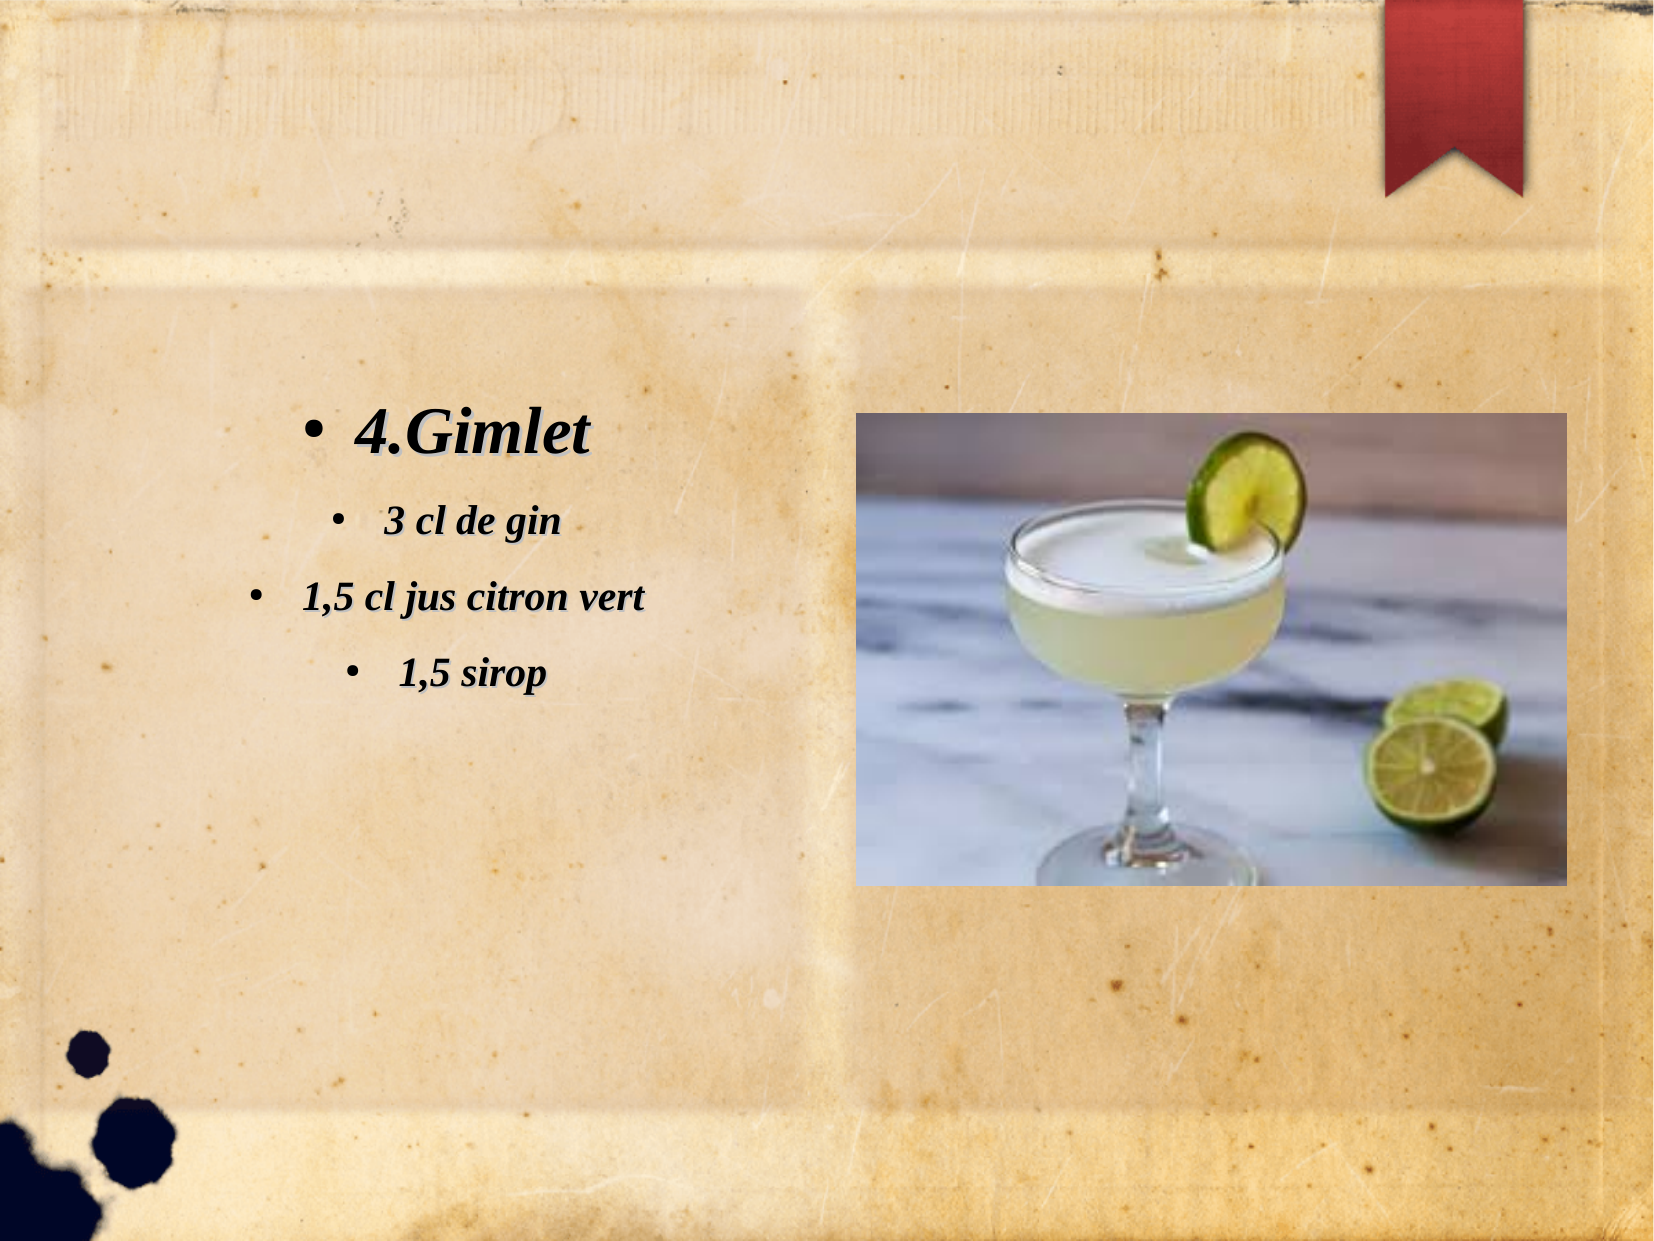

# 4.Gimlet
3 cl de gin
1,5 cl jus citron vert
1,5 sirop